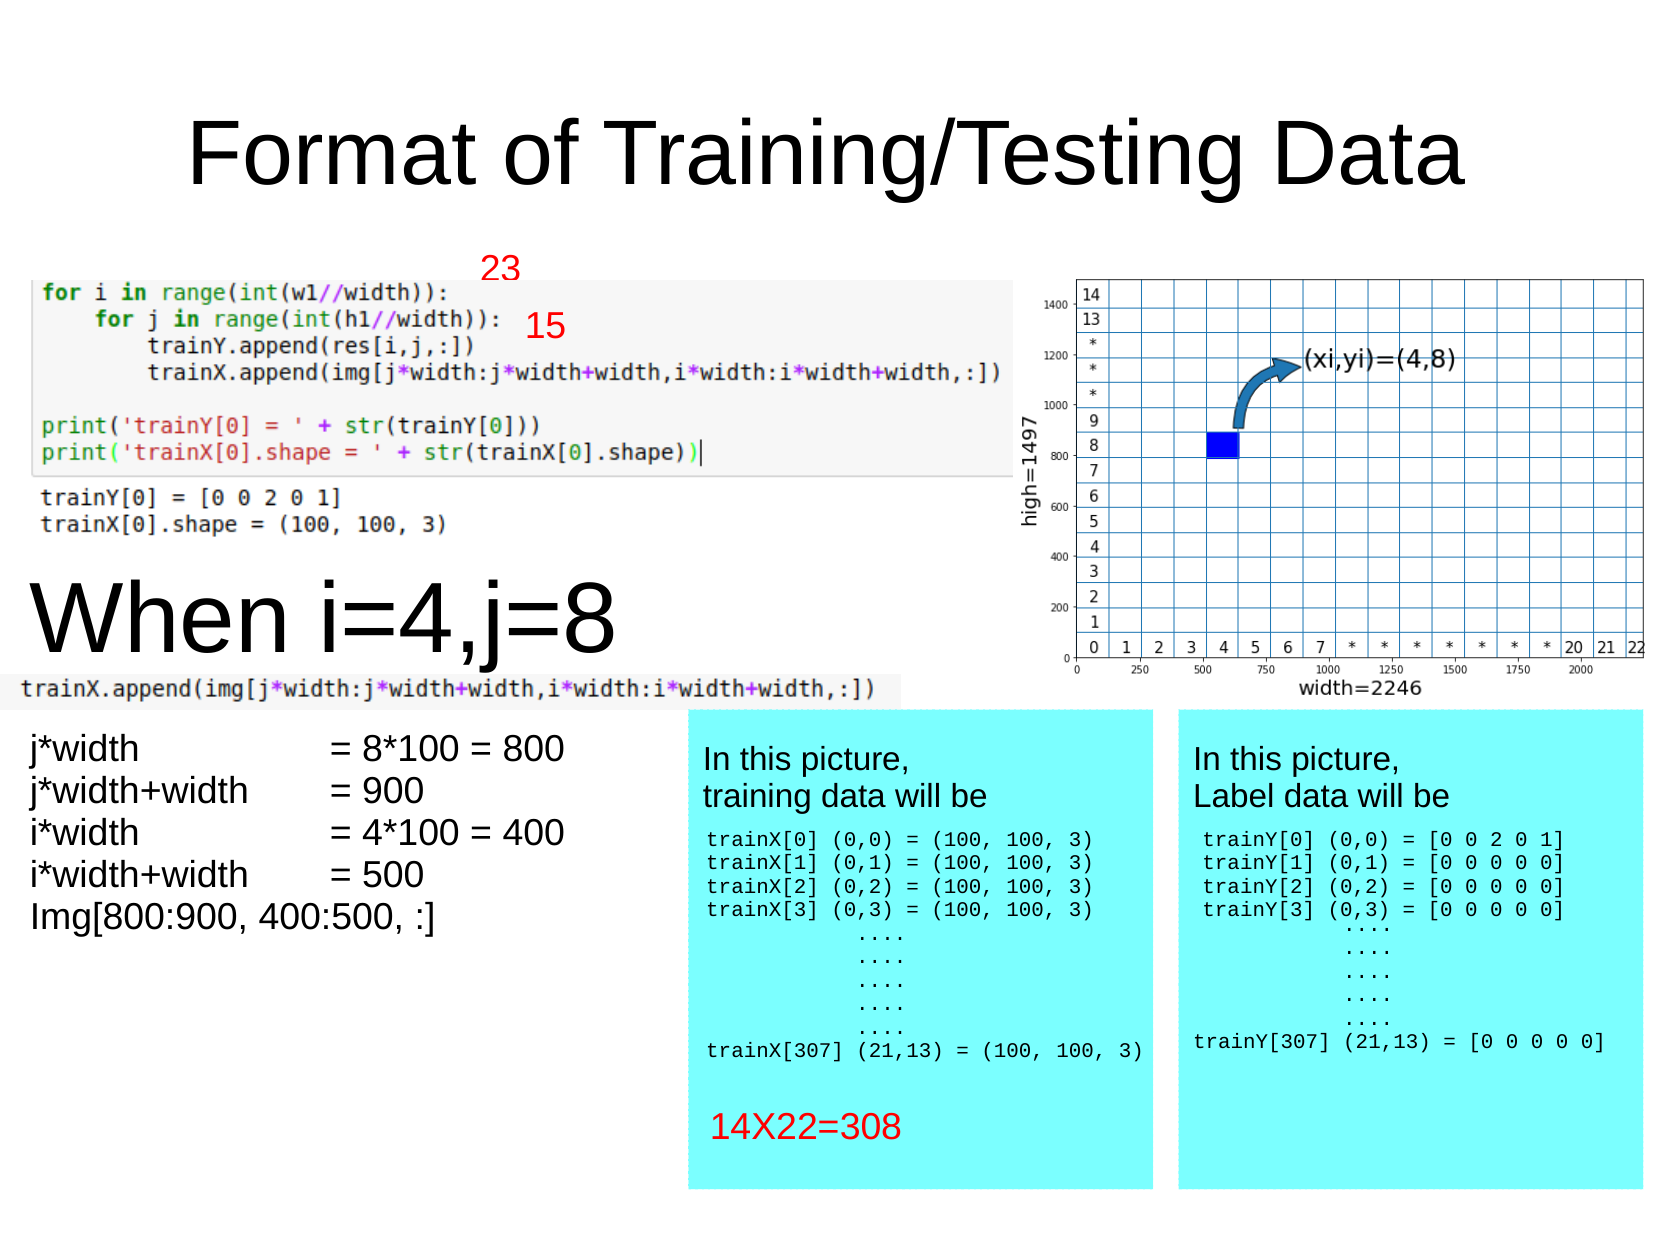

# Format of Training/Testing Data
23
15
When i=4,j=8
In this picture,
training data will be
		....
 ....
		....
 ....
 ....
trainY[307] (21,13) = [0 0 0 0 0]
In this picture,
Label data will be
j*width 			= 8*100 = 800
j*width+width 	= 900
i*width 	= 4*100 = 400
i*width+width 	= 500
Img[800:900, 400:500, :]
trainX[0] (0,0) = (100, 100, 3)
trainX[1] (0,1) = (100, 100, 3)
trainX[2] (0,2) = (100, 100, 3)
trainX[3] (0,3) = (100, 100, 3)
 ....
 ....
		....
 ....
		....
trainX[307] (21,13) = (100, 100, 3)
trainY[0] (0,0) = [0 0 2 0 1]
trainY[1] (0,1) = [0 0 0 0 0]
trainY[2] (0,2) = [0 0 0 0 0]
trainY[3] (0,3) = [0 0 0 0 0]
14X22=308